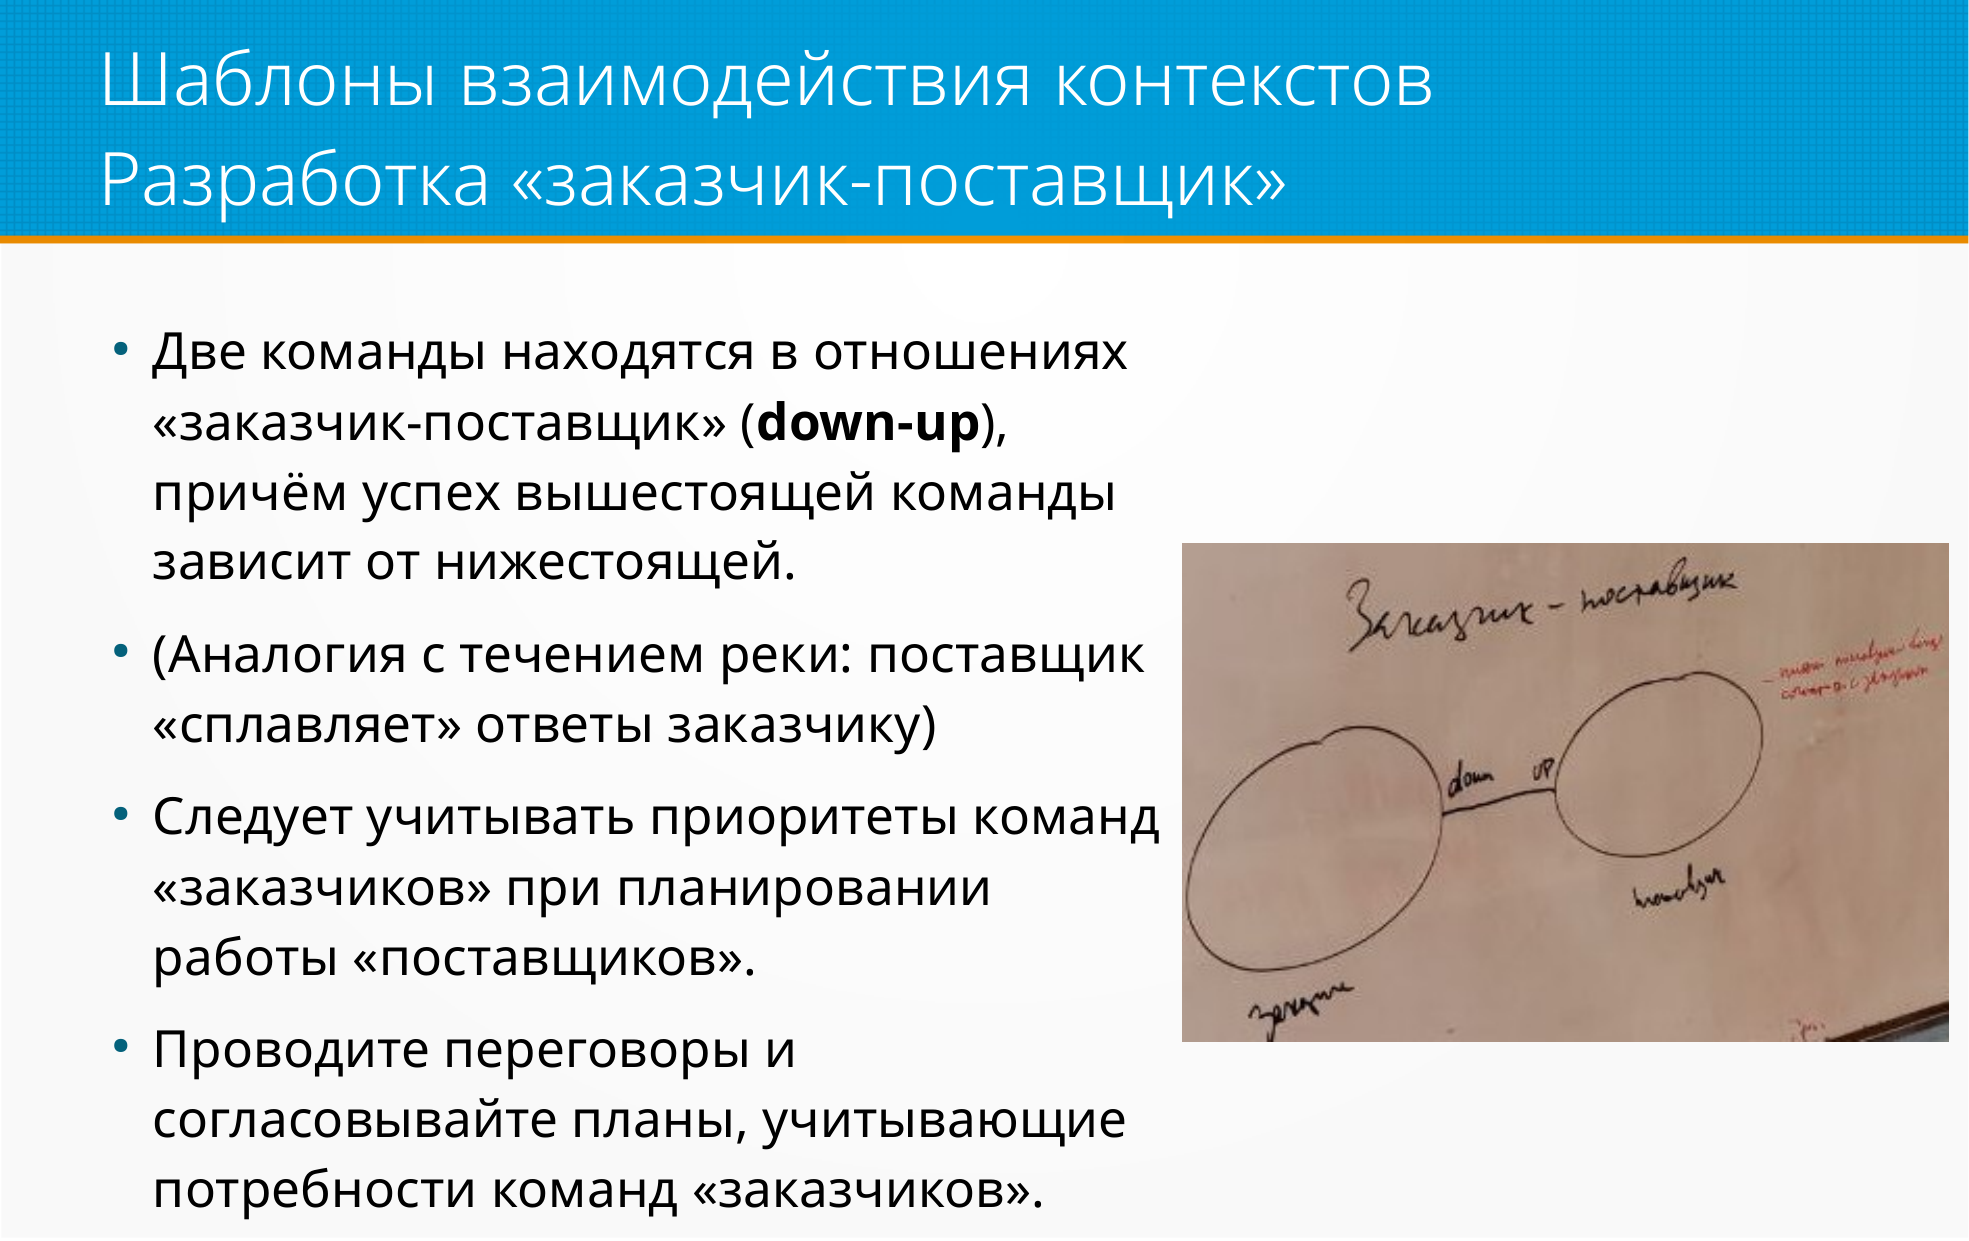

# Шаблоны взаимодействия контекстов Разработка «заказчик-поставщик»
Две команды находятся в отношениях «заказчик-поставщик» (down-up), причём успех вышестоящей команды зависит от нижестоящей.
(Аналогия с течением реки: поставщик «сплавляет» ответы заказчику)
Следует учитывать приоритеты команд «заказчиков» при планировании работы «поставщиков».
Проводите переговоры и согласовывайте планы, учитывающие потребности команд «заказчиков».